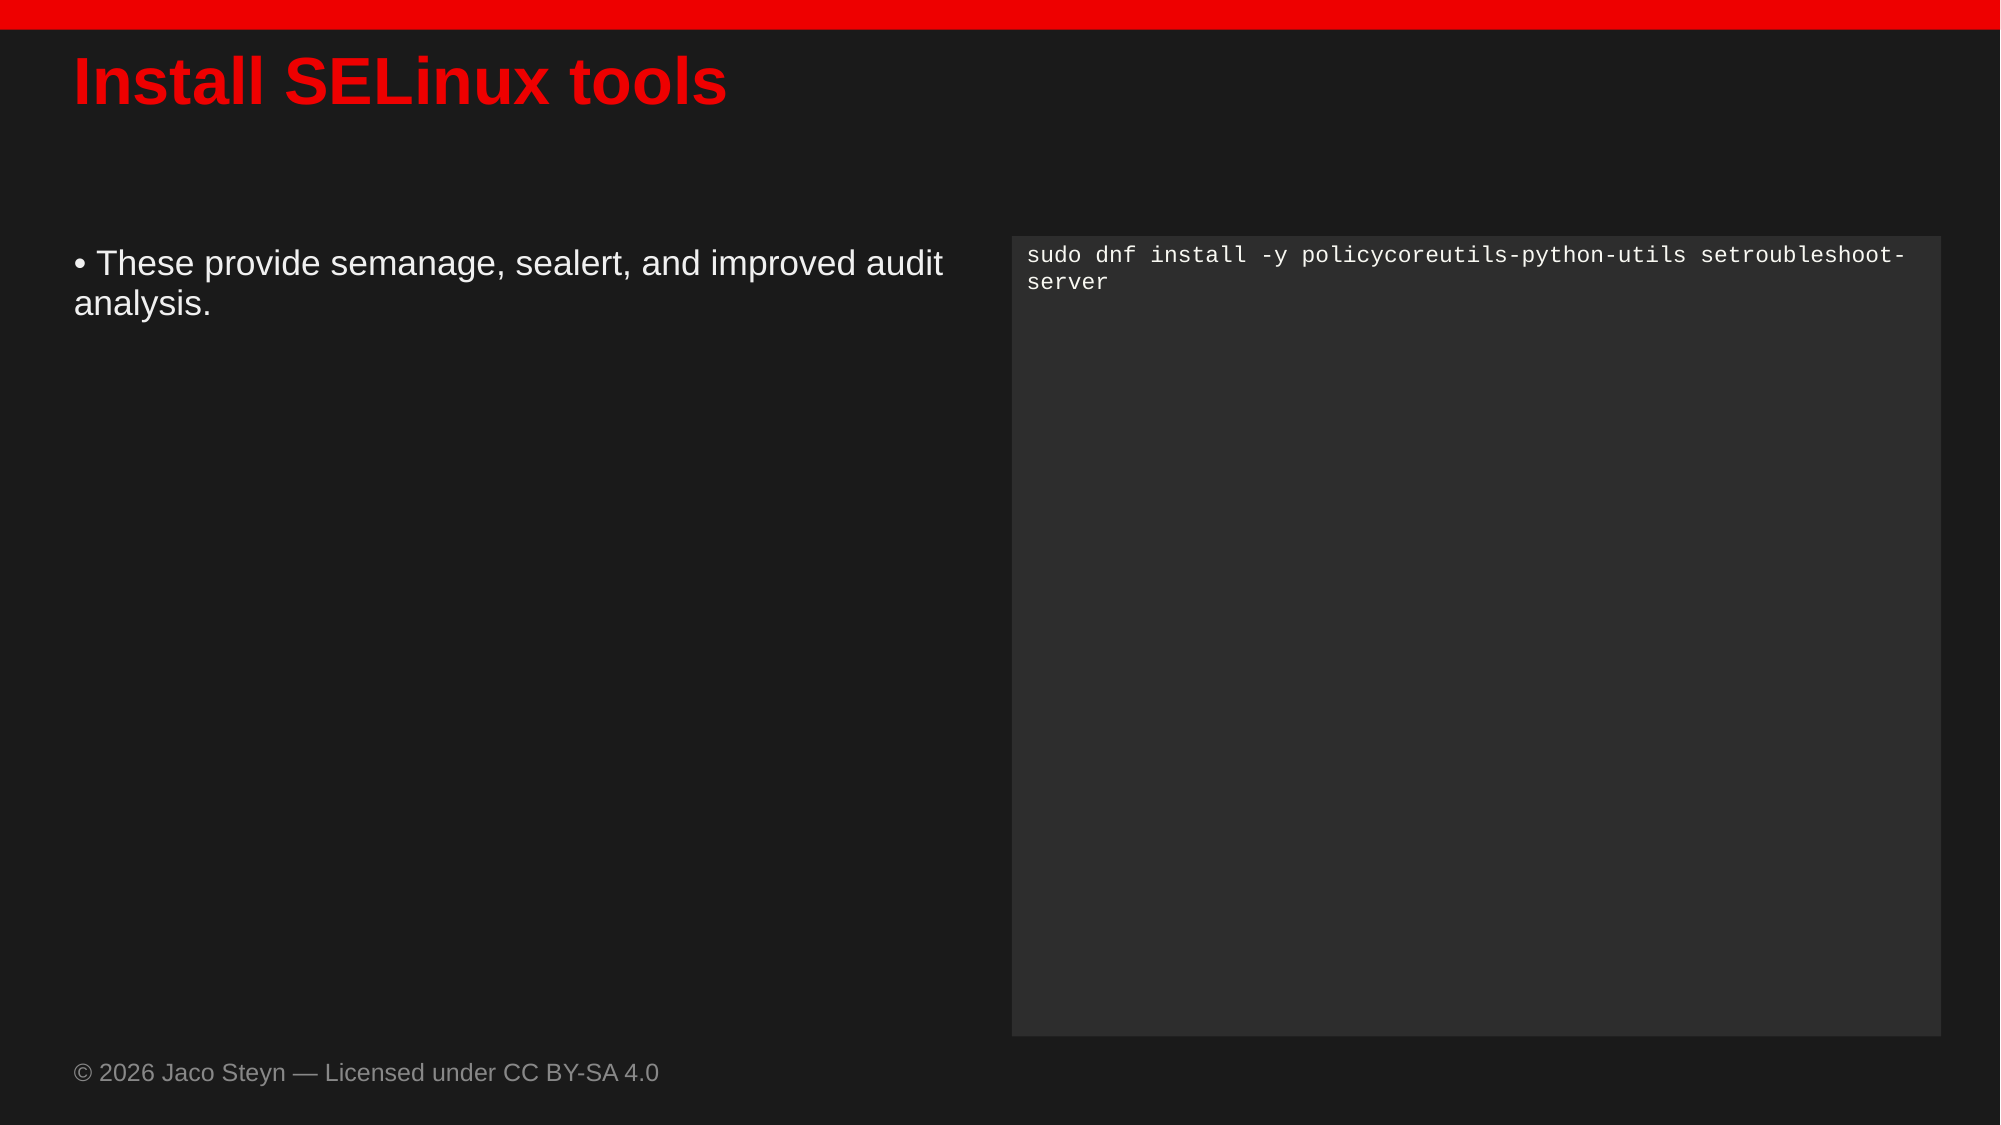

Install SELinux tools
• These provide semanage, sealert, and improved audit analysis.
sudo dnf install -y policycoreutils-python-utils setroubleshoot-server
© 2026 Jaco Steyn — Licensed under CC BY-SA 4.0